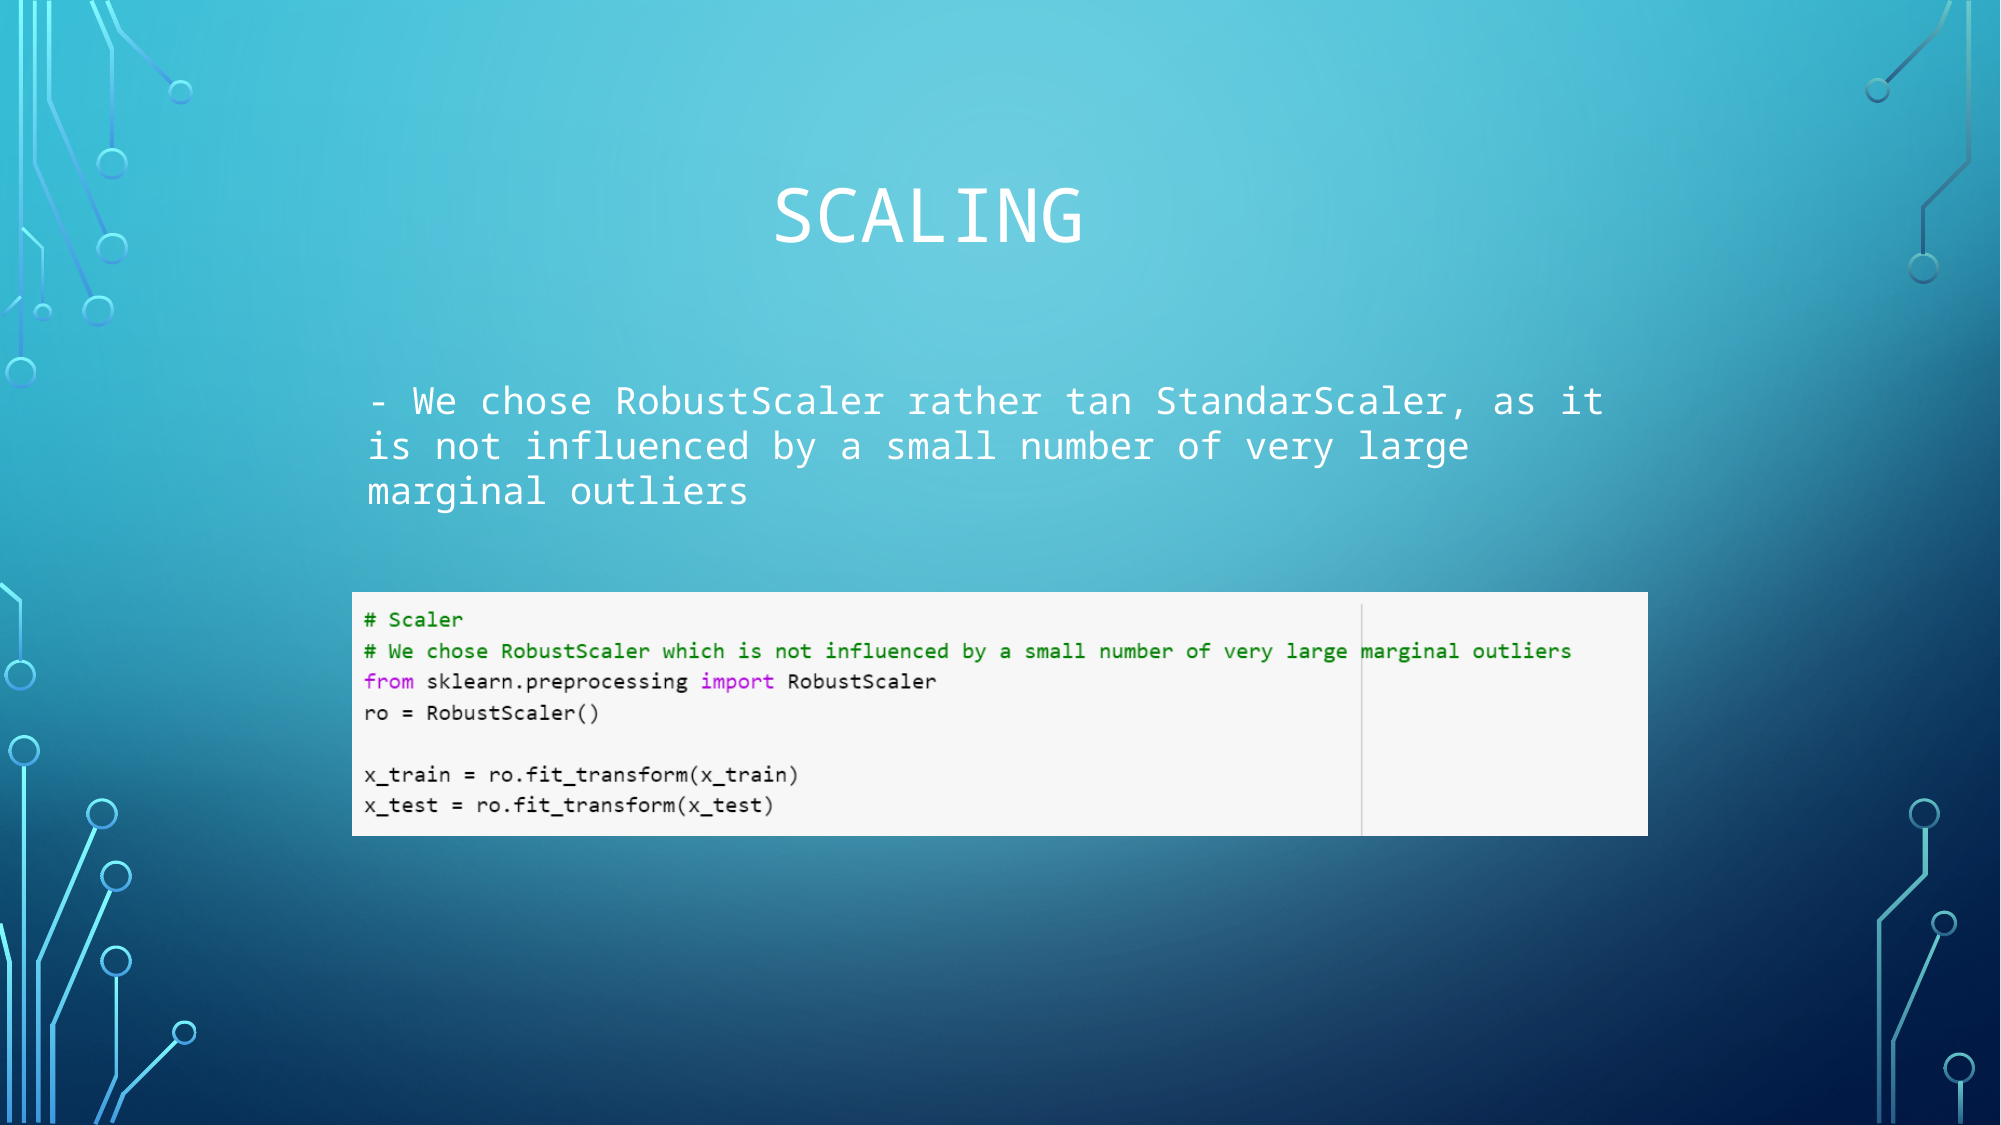

# scaling
- We chose RobustScaler rather tan StandarScaler, as it is not influenced by a small number of very large marginal outliers